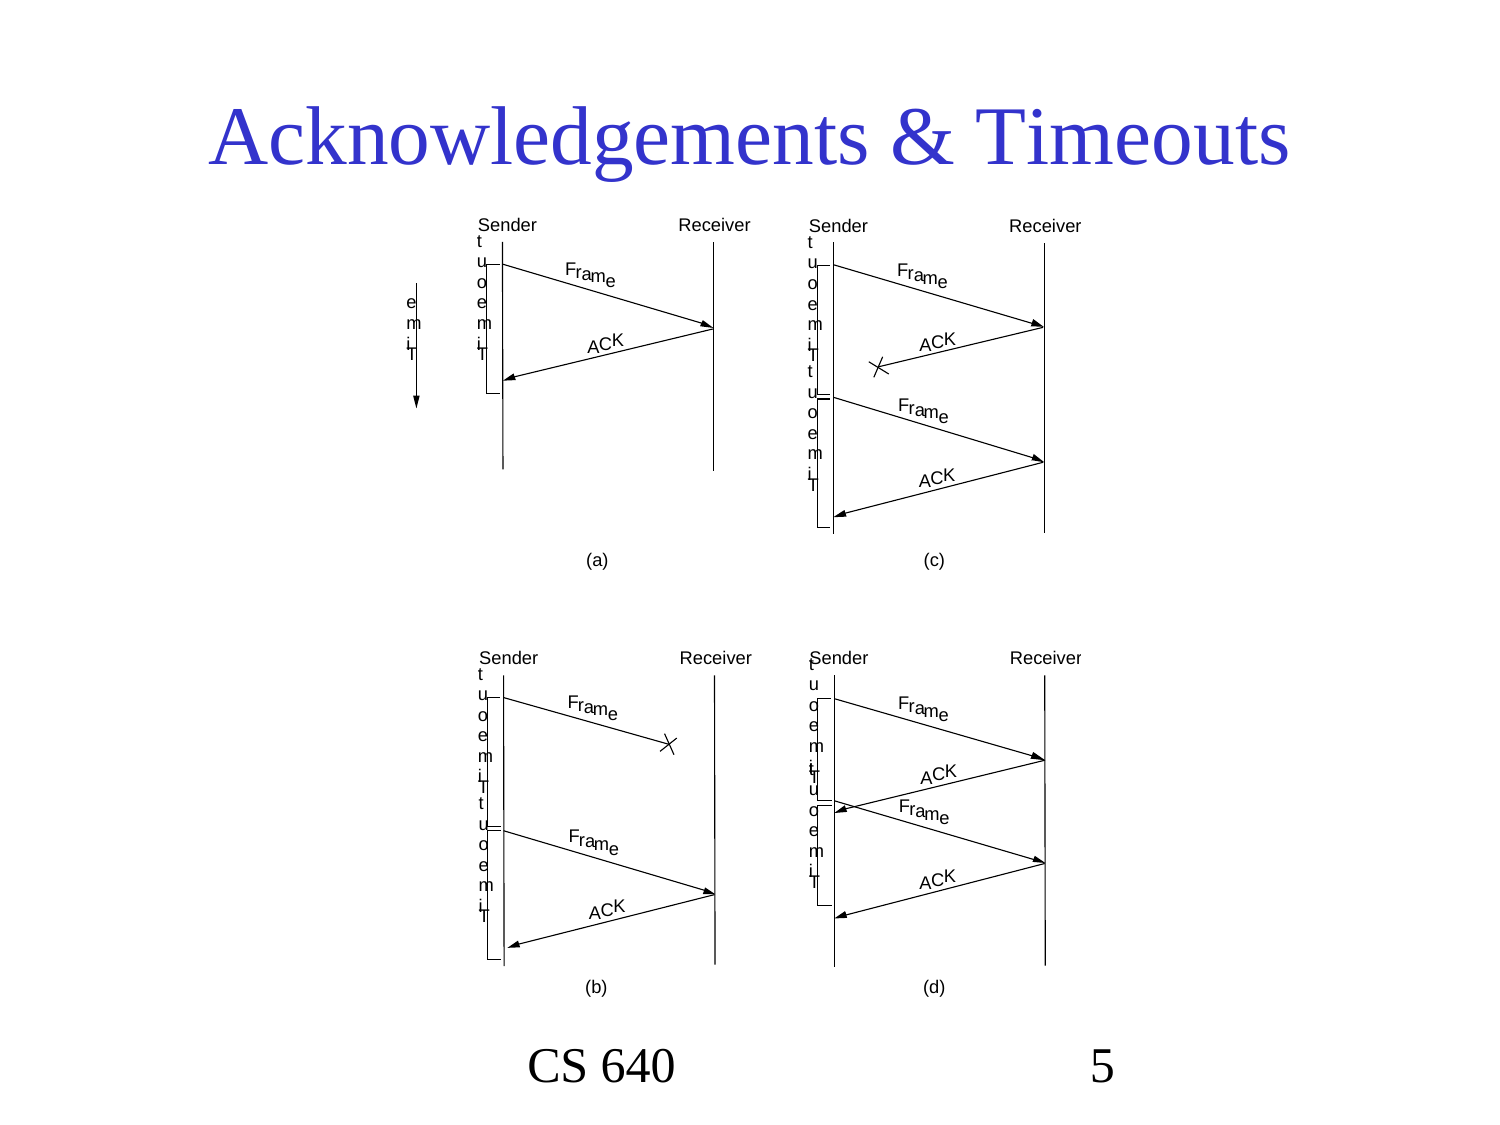

# Acknowledgements & Timeouts
Fall 2001
CS 640
5